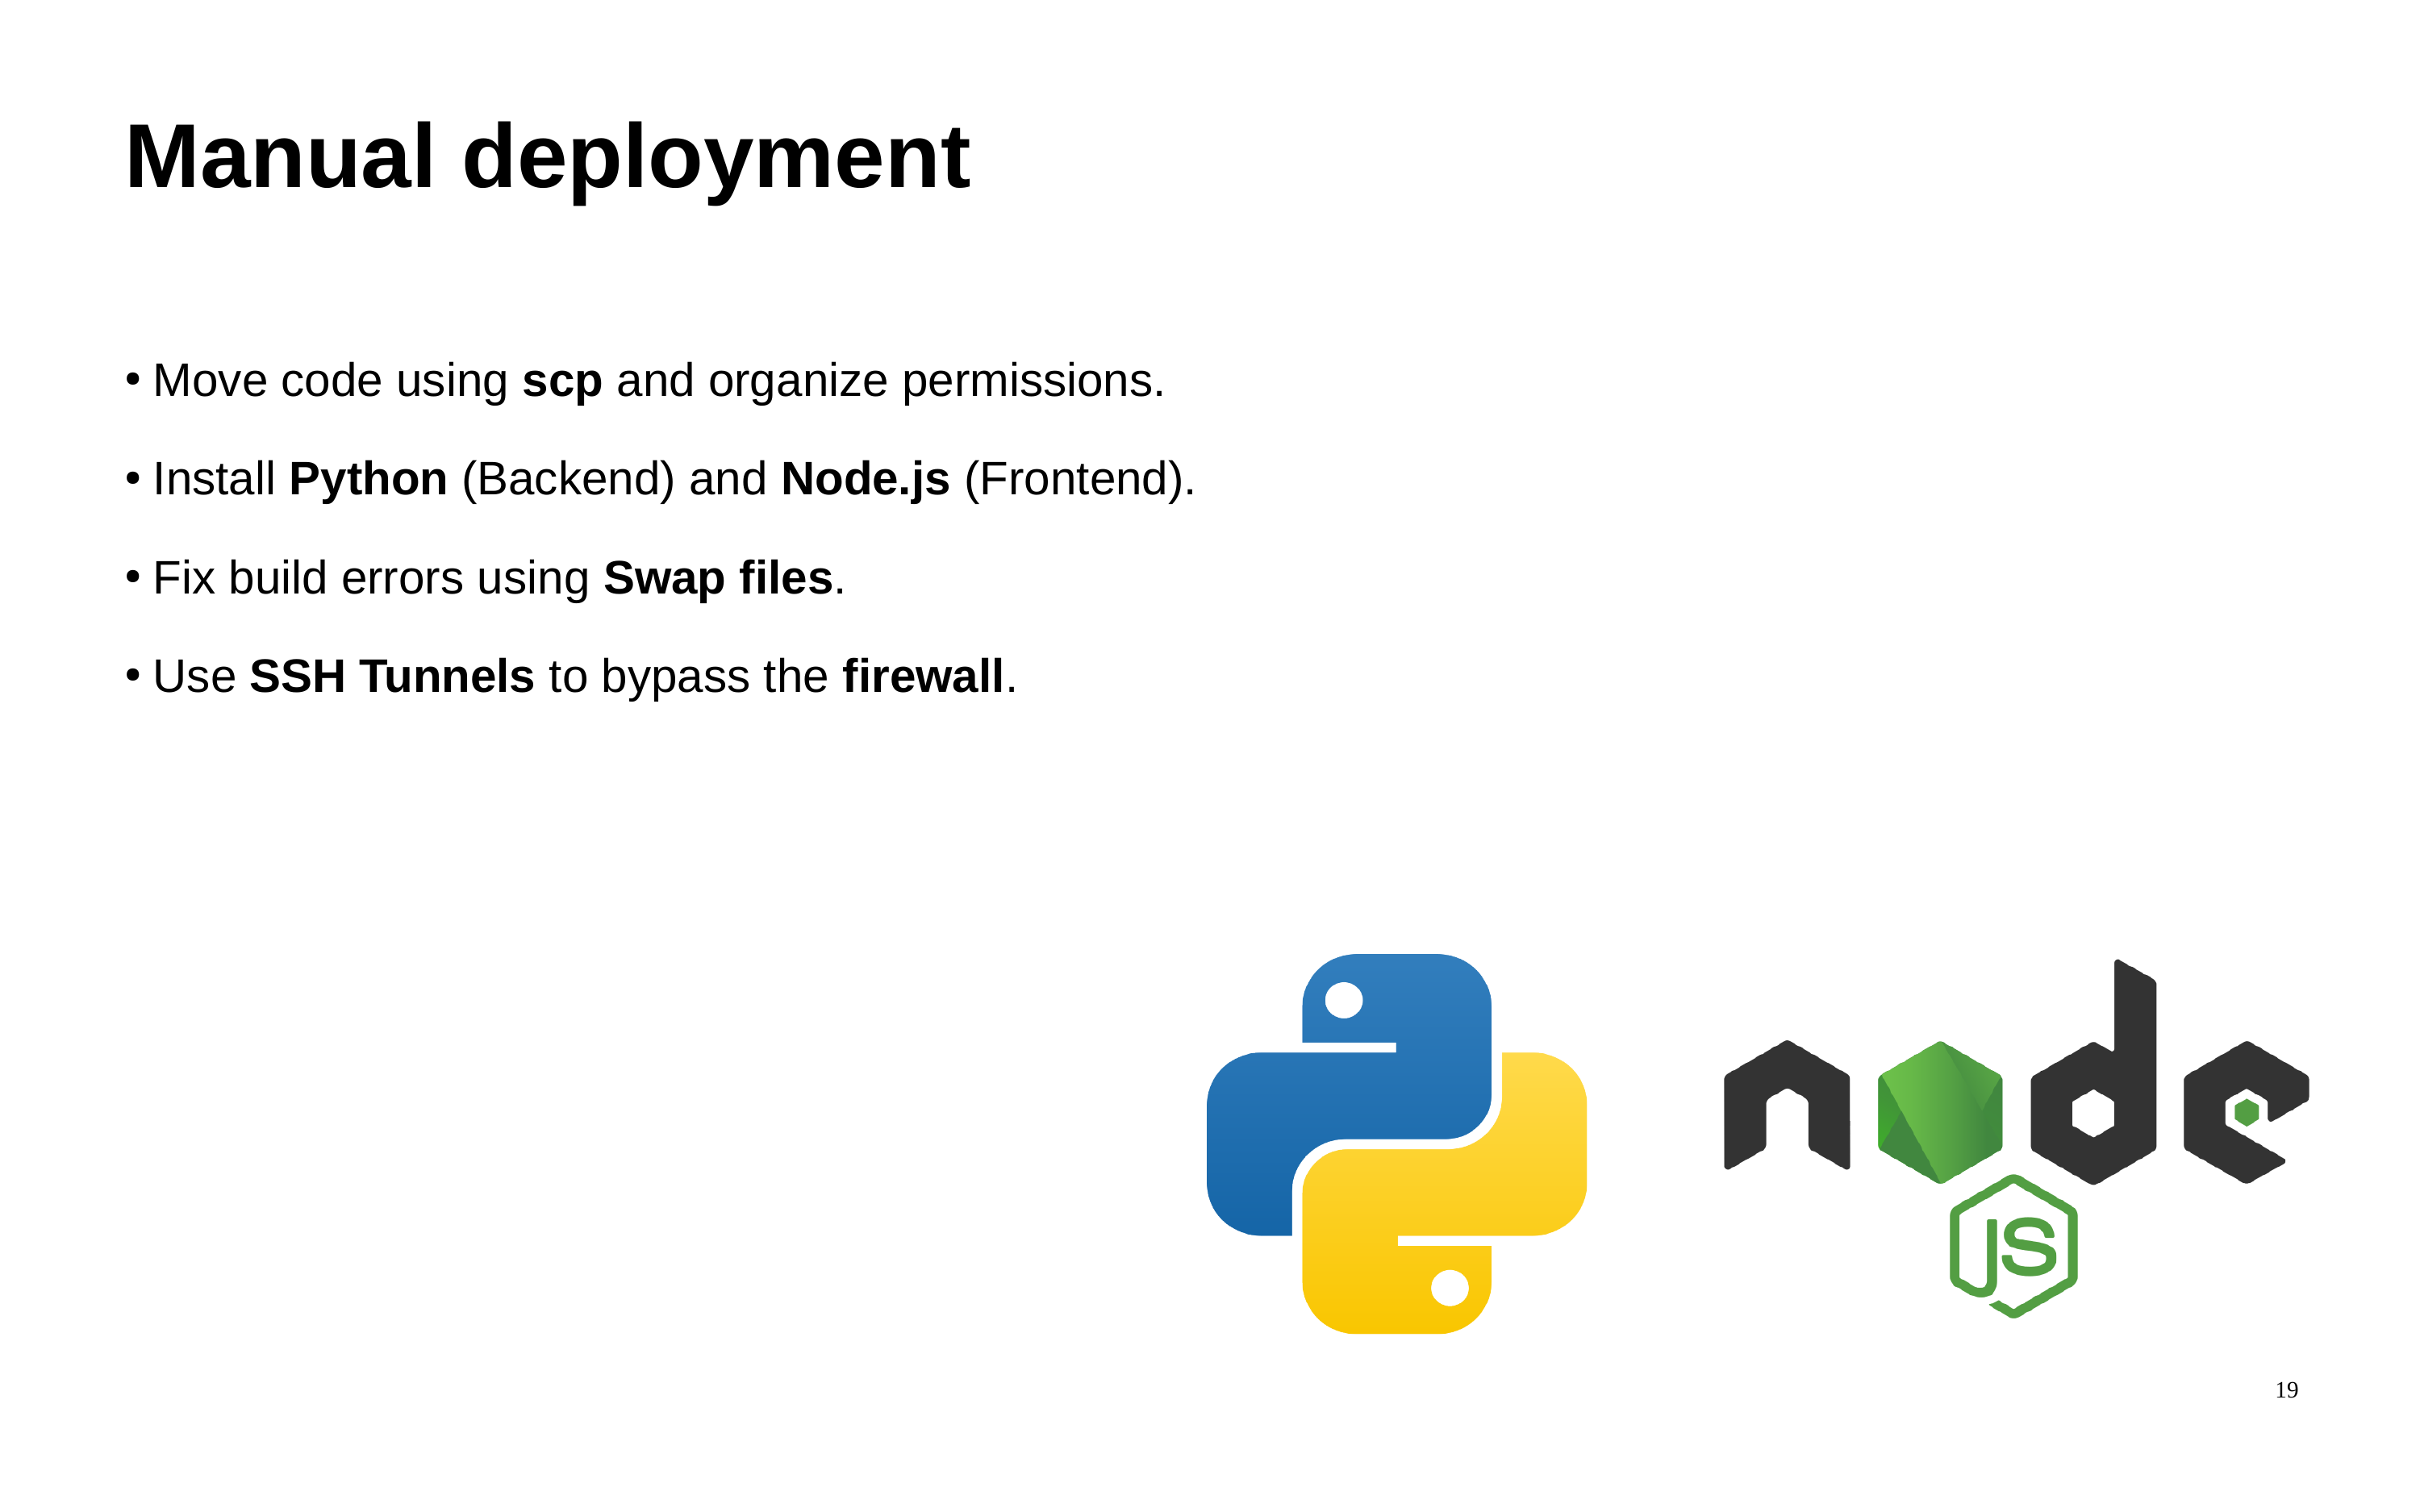

Manual deployment
Move code using scp and organize permissions.
Install Python (Backend) and Node.js (Frontend).
Fix build errors using Swap files.
Use SSH Tunnels to bypass the firewall.
19